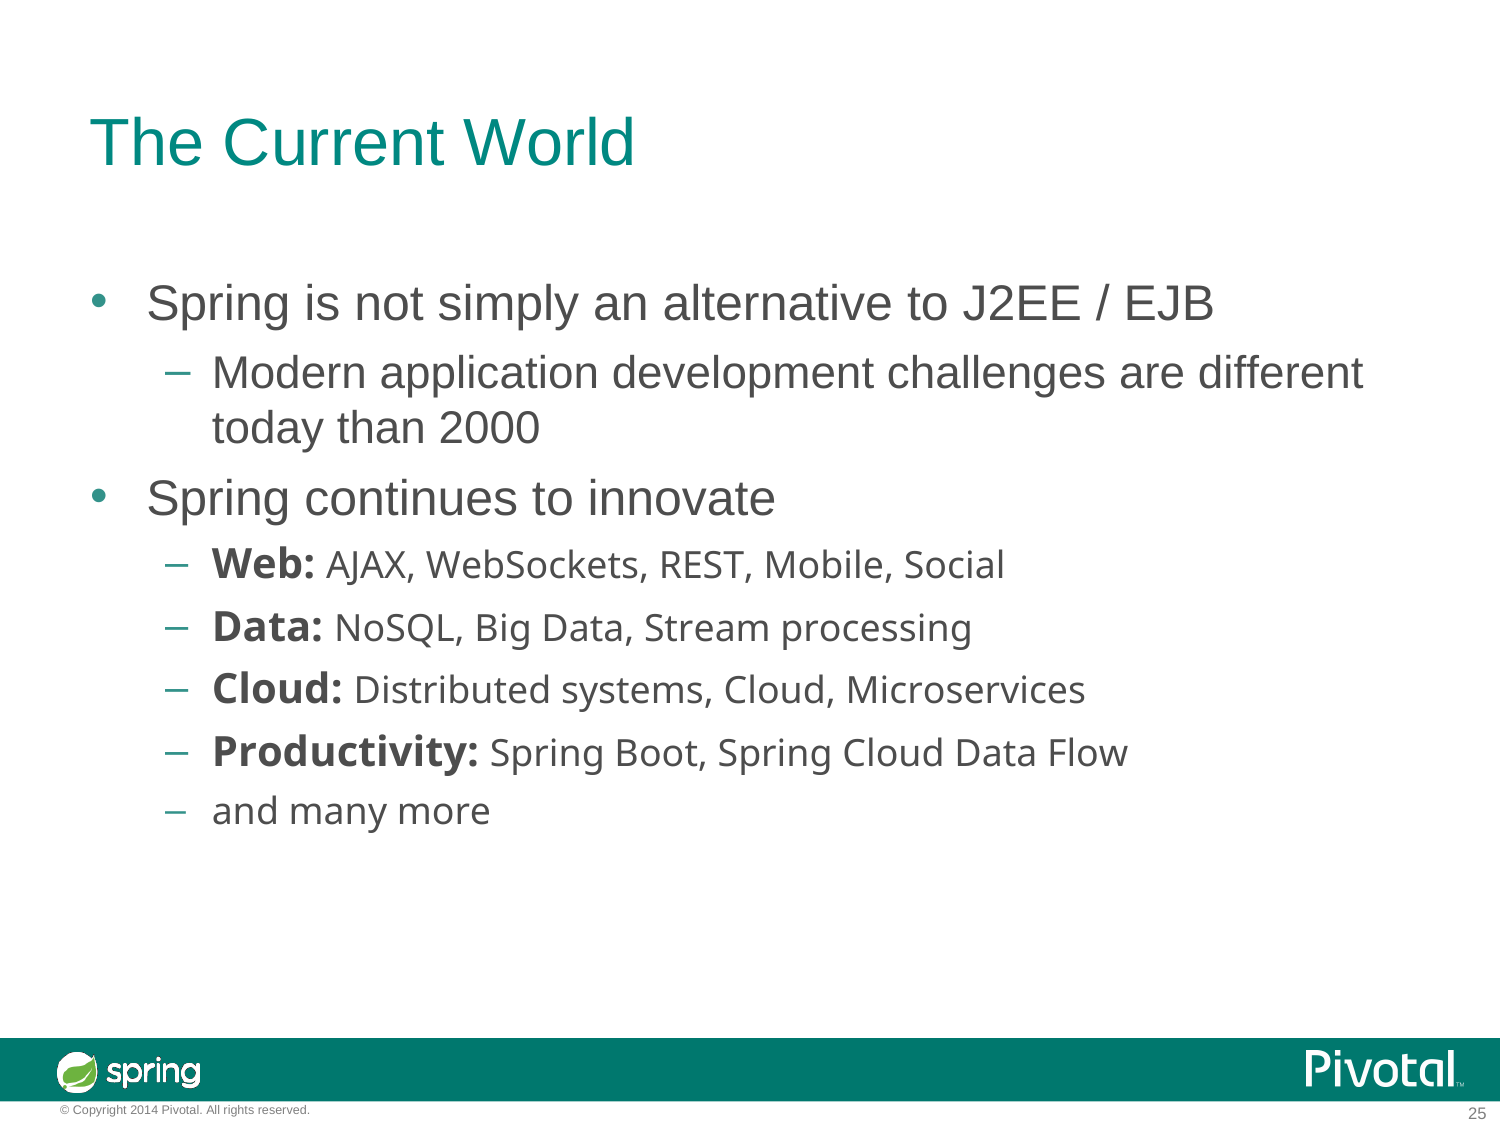

# The Current World
Spring is not simply an alternative to J2EE / EJB
Modern application development challenges are different today than 2000
Spring continues to innovate
Web: AJAX, WebSockets, REST, Mobile, Social
Data: NoSQL, Big Data, Stream processing
Cloud: Distributed systems, Cloud, Microservices
Productivity: Spring Boot, Spring Cloud Data Flow
and many more